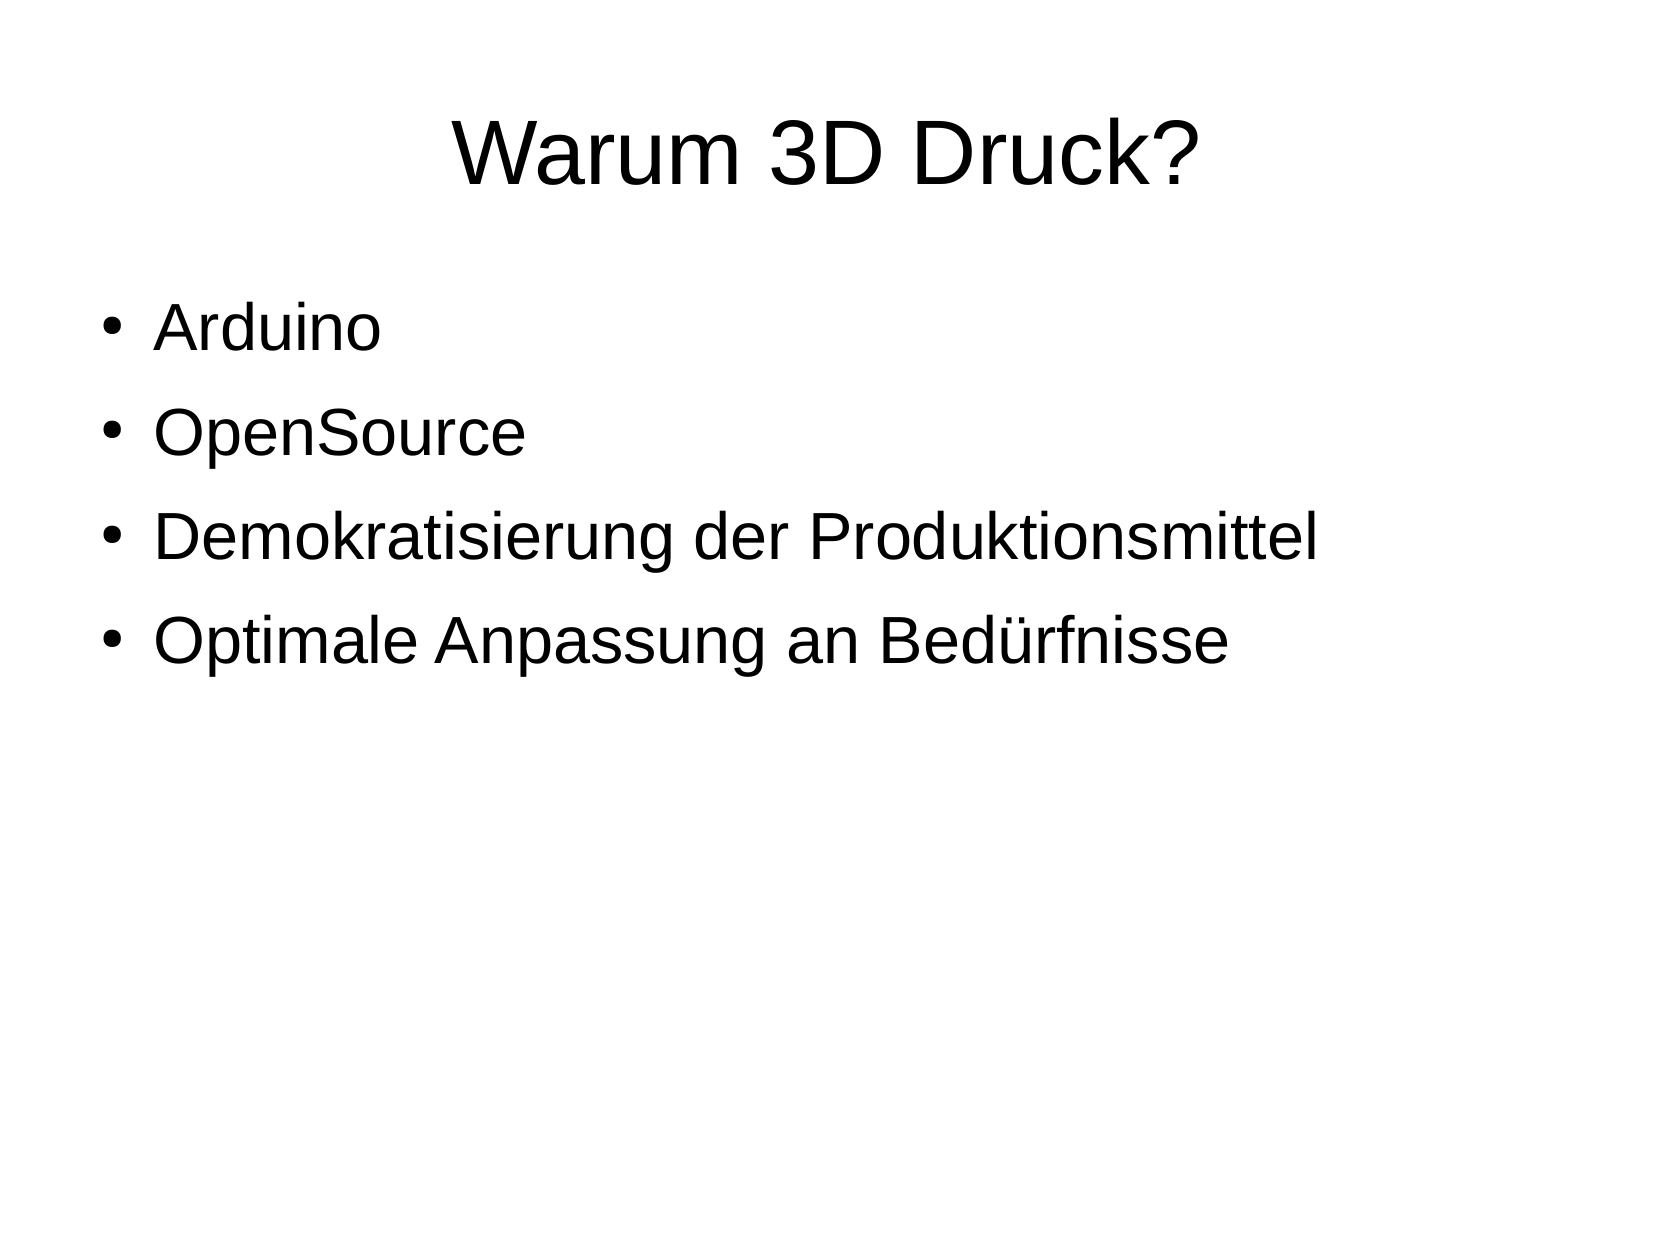

# Warum 3D Druck?
Arduino
OpenSource
Demokratisierung der Produktionsmittel
Optimale Anpassung an Bedürfnisse